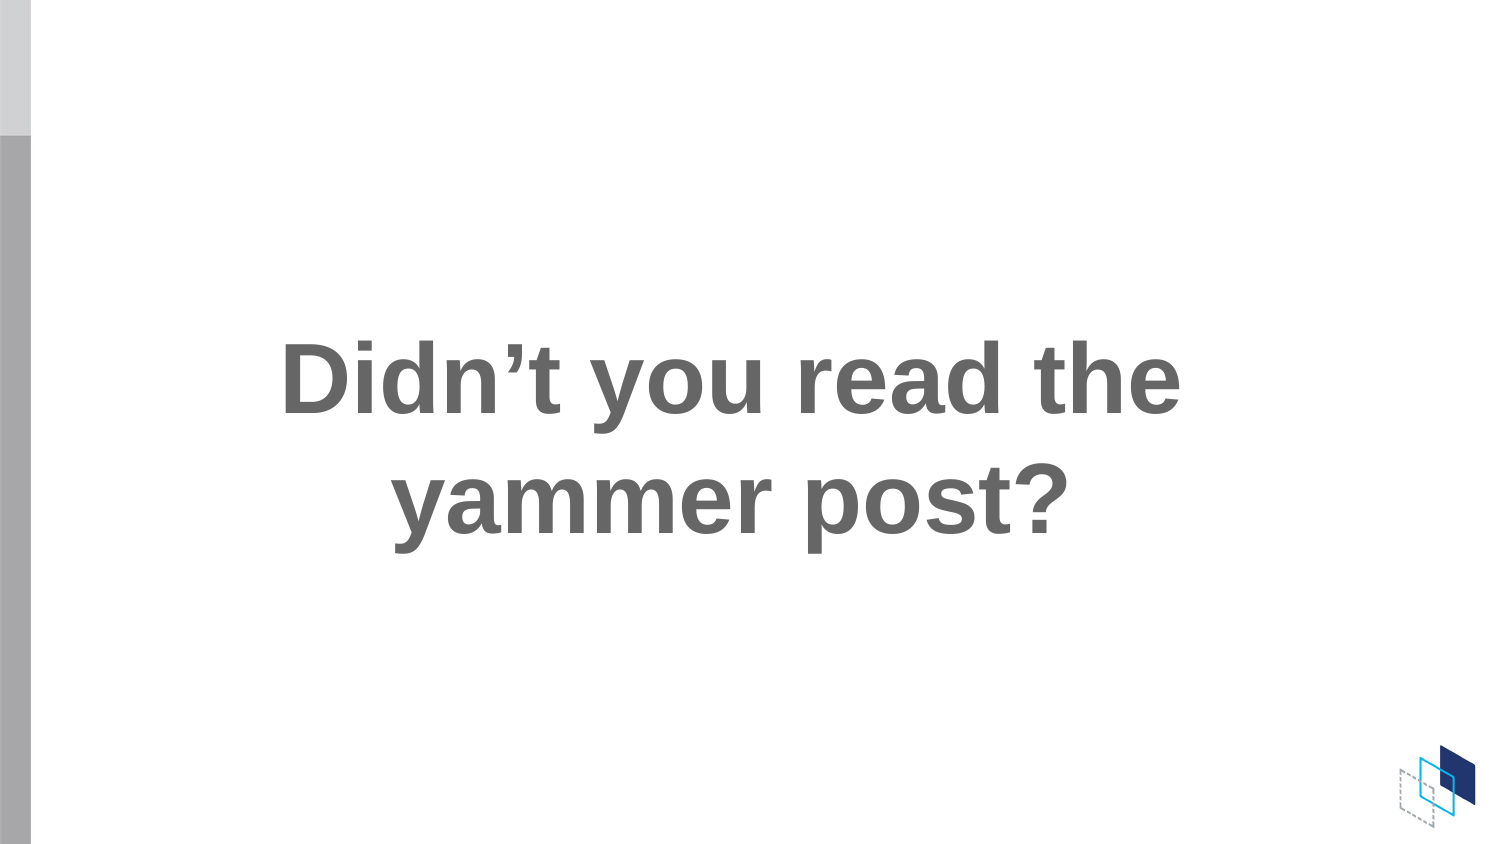

#
Didn’t you read the yammer post?